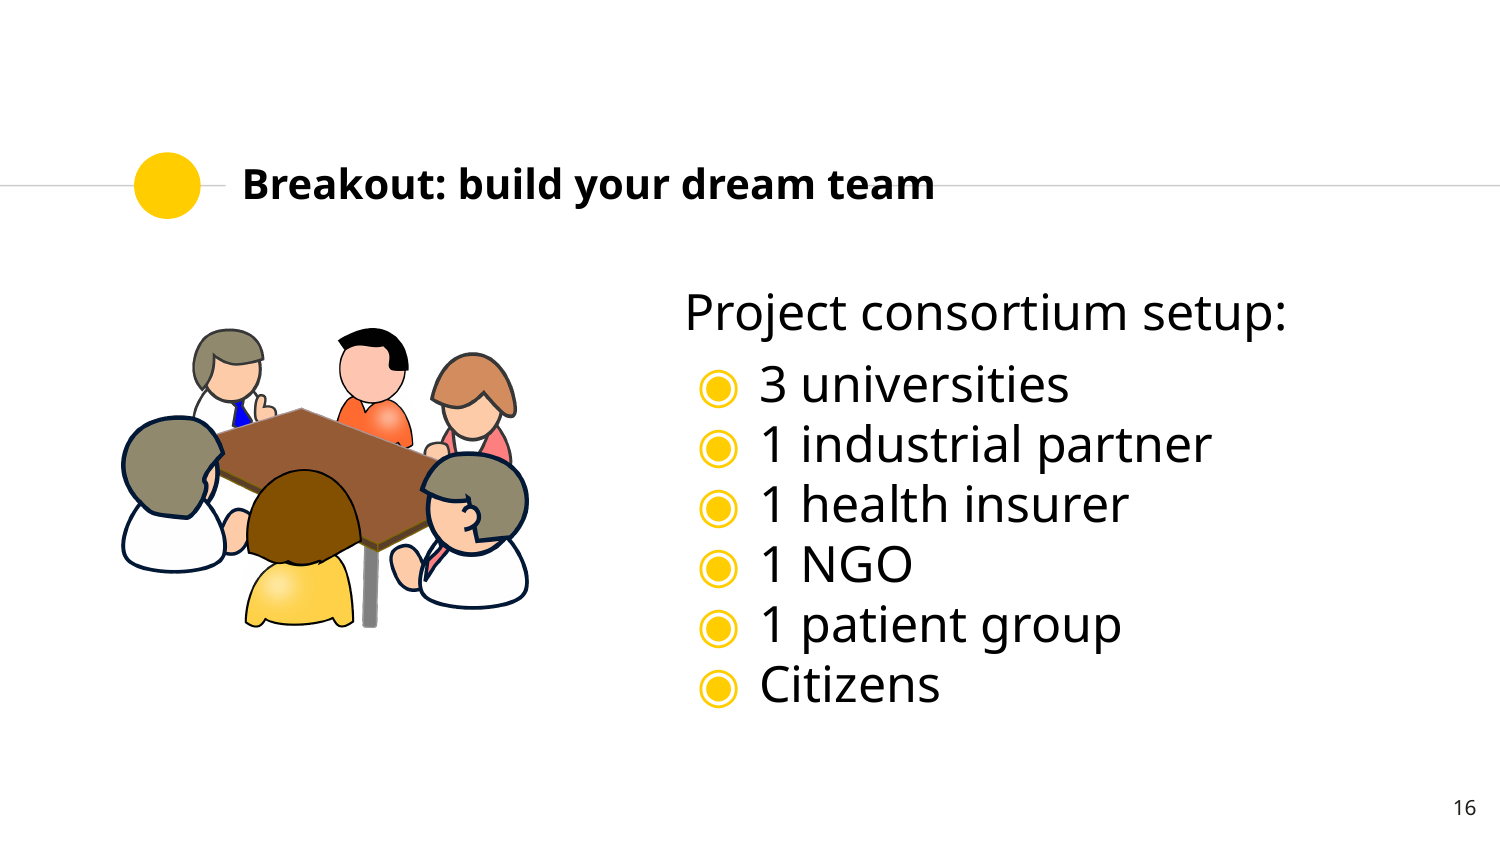

# Breakout: build your dream team
Project consortium setup:
3 universities
1 industrial partner
1 health insurer
1 NGO
1 patient group
Citizens